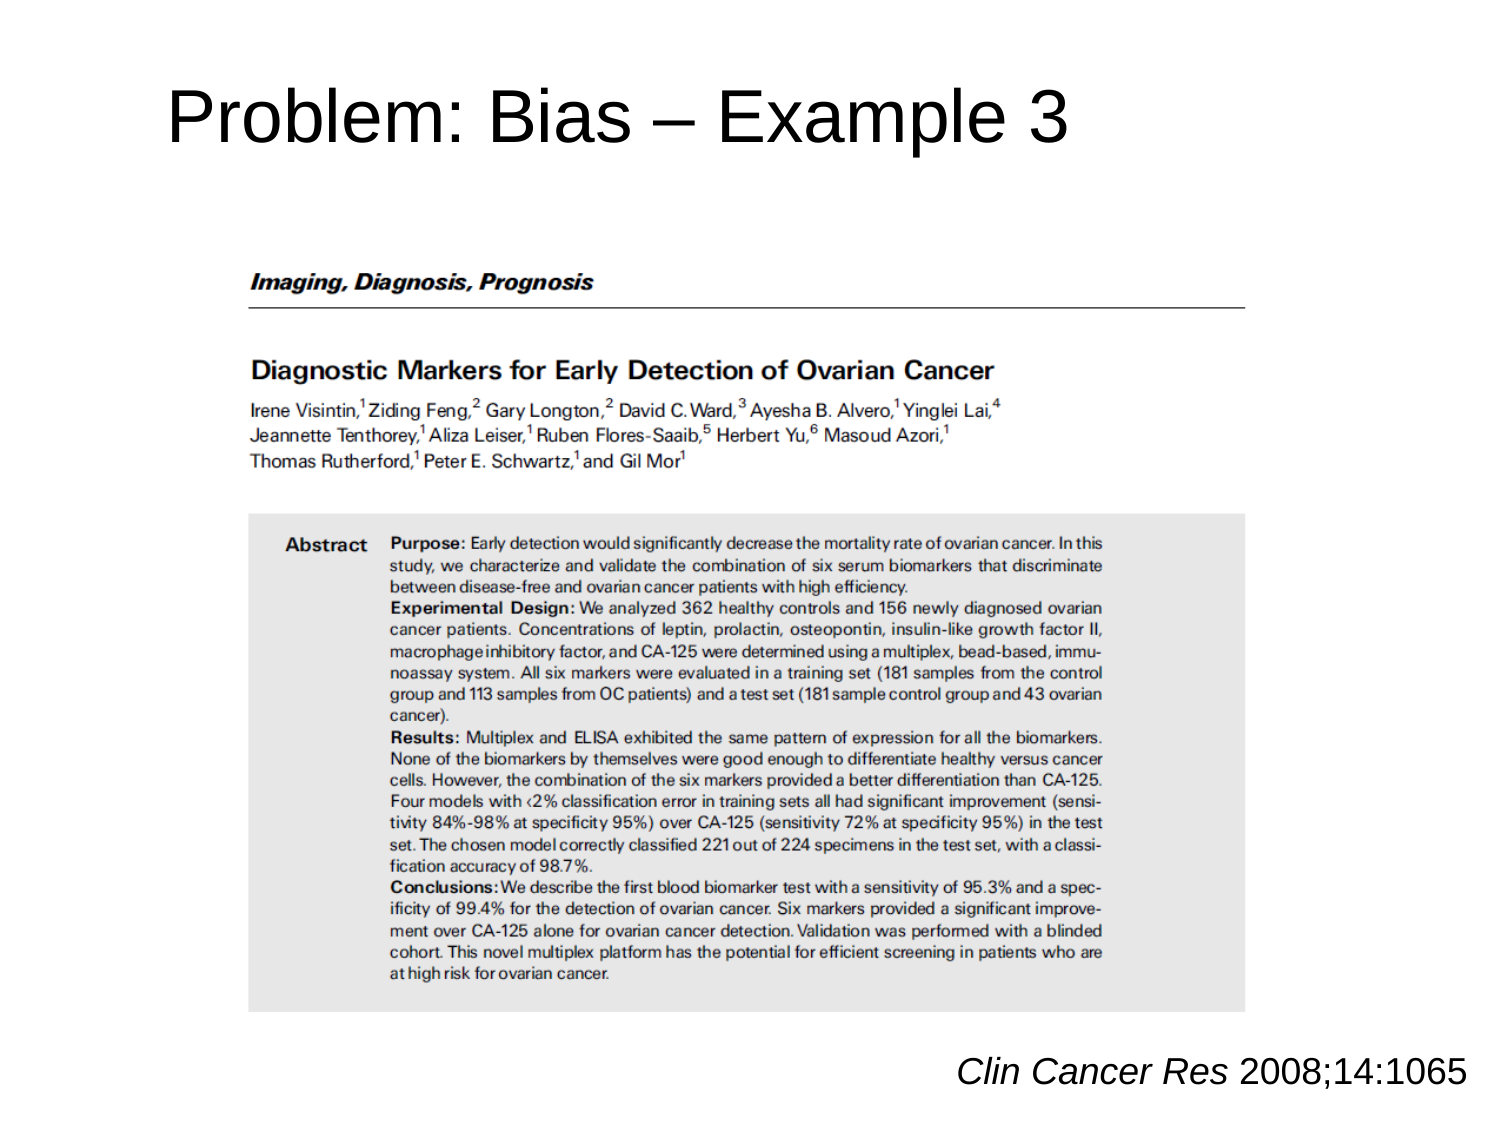

# Problem: Bias – Example 3
Clin Cancer Res 2008;14:1065